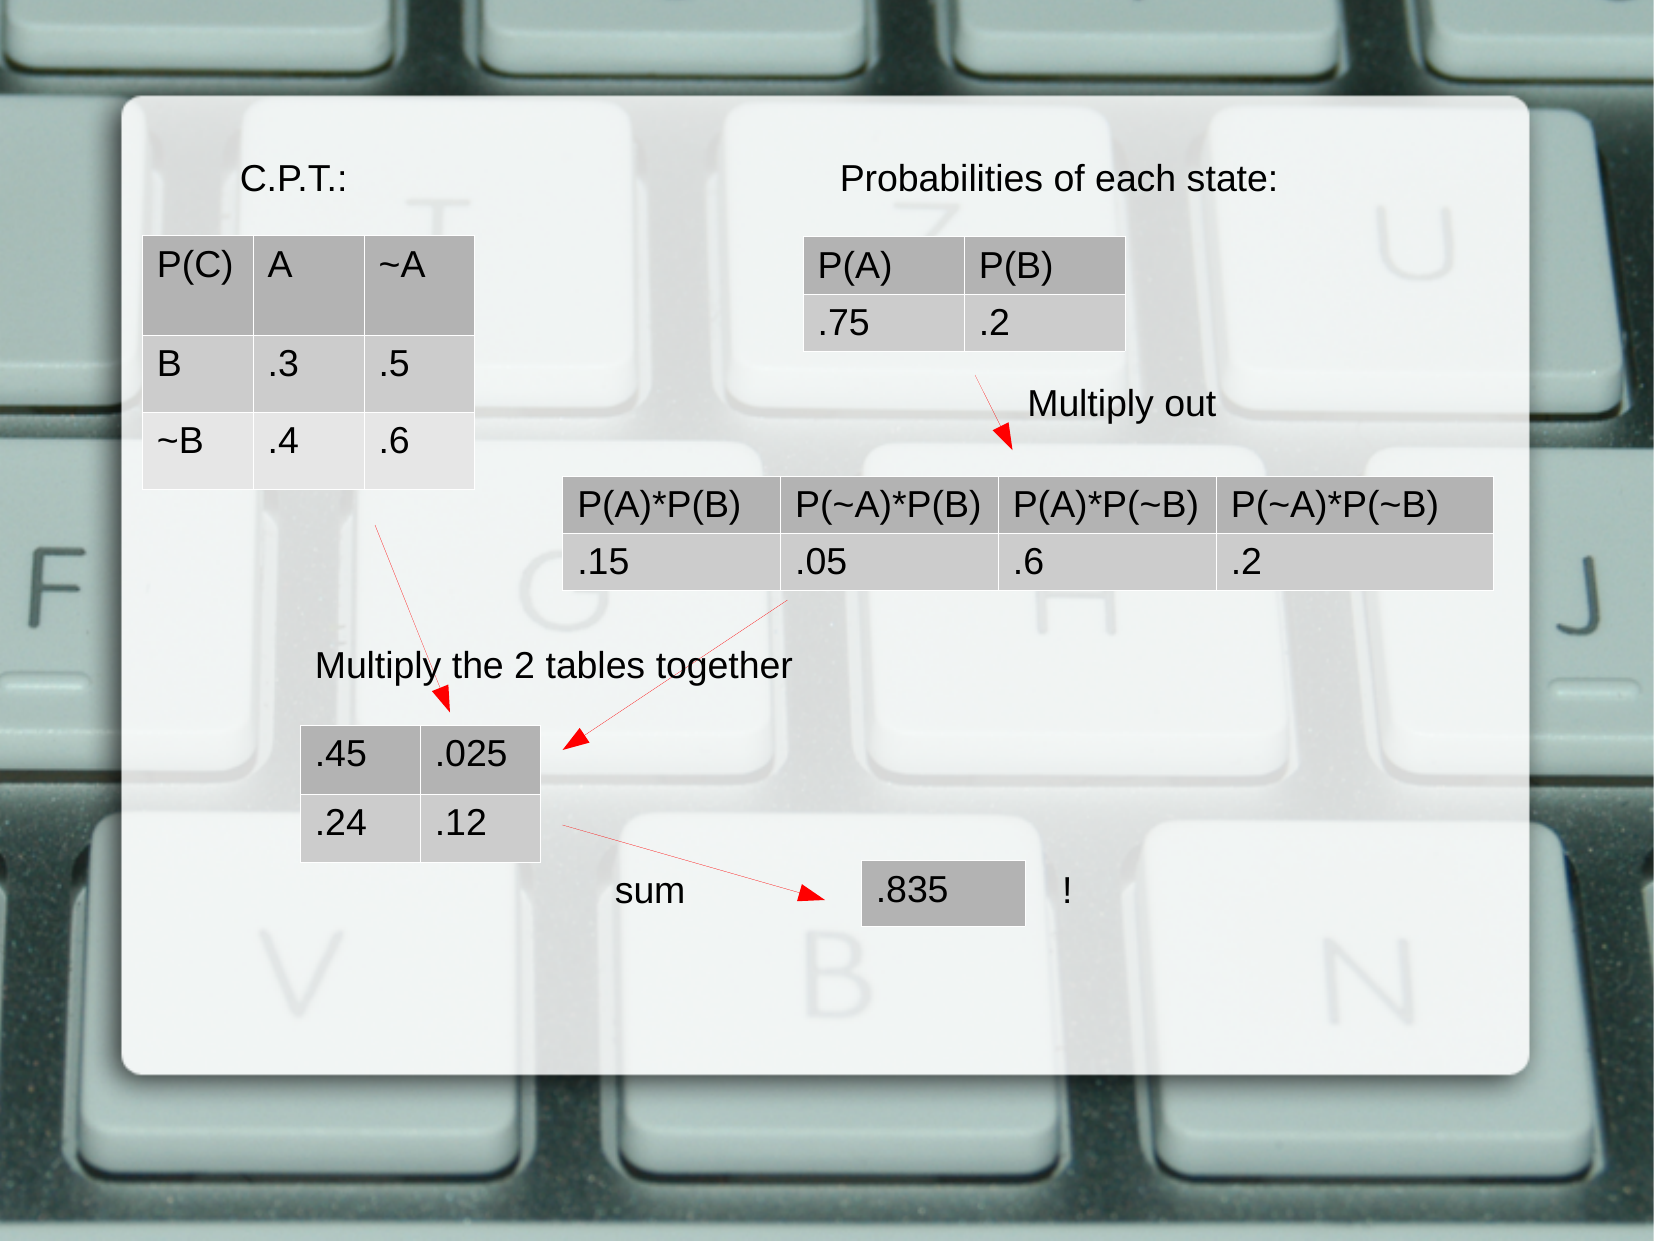

C.P.T.:
Probabilities of each state:
| P(C) | A | ~A |
| --- | --- | --- |
| B | .3 | .5 |
| ~B | .4 | .6 |
| P(A) | P(B) |
| --- | --- |
| .75 | .2 |
Multiply out
| P(A)\*P(B) | P(~A)\*P(B) | P(A)\*P(~B) | P(~A)\*P(~B) |
| --- | --- | --- | --- |
| .15 | .05 | .6 | .2 |
Multiply the 2 tables together
| .45 | .025 |
| --- | --- |
| .24 | .12 |
| .835 |
| --- |
sum
!